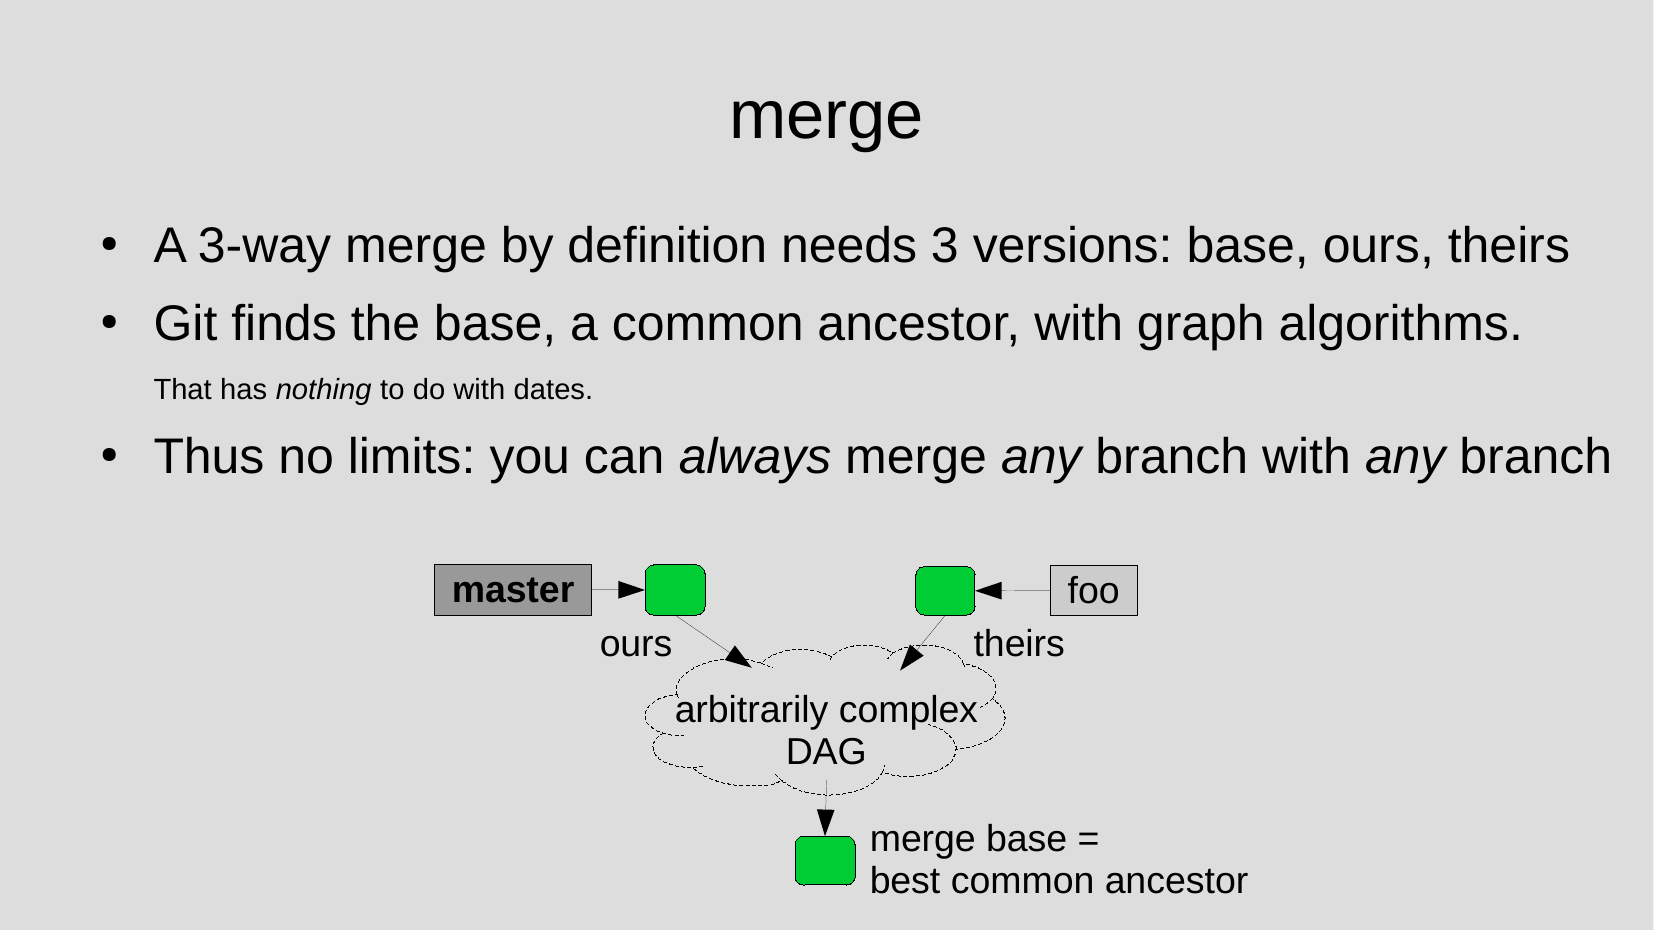

# merge
A 3-way merge by definition needs 3 versions: base, ours, theirs
Git finds the base, a common ancestor, with graph algorithms.
That has nothing to do with dates.
Thus no limits: you can always merge any branch with any branch
master
foo
ours
theirs
arbitrarily complex
DAG
merge base =
best common ancestor